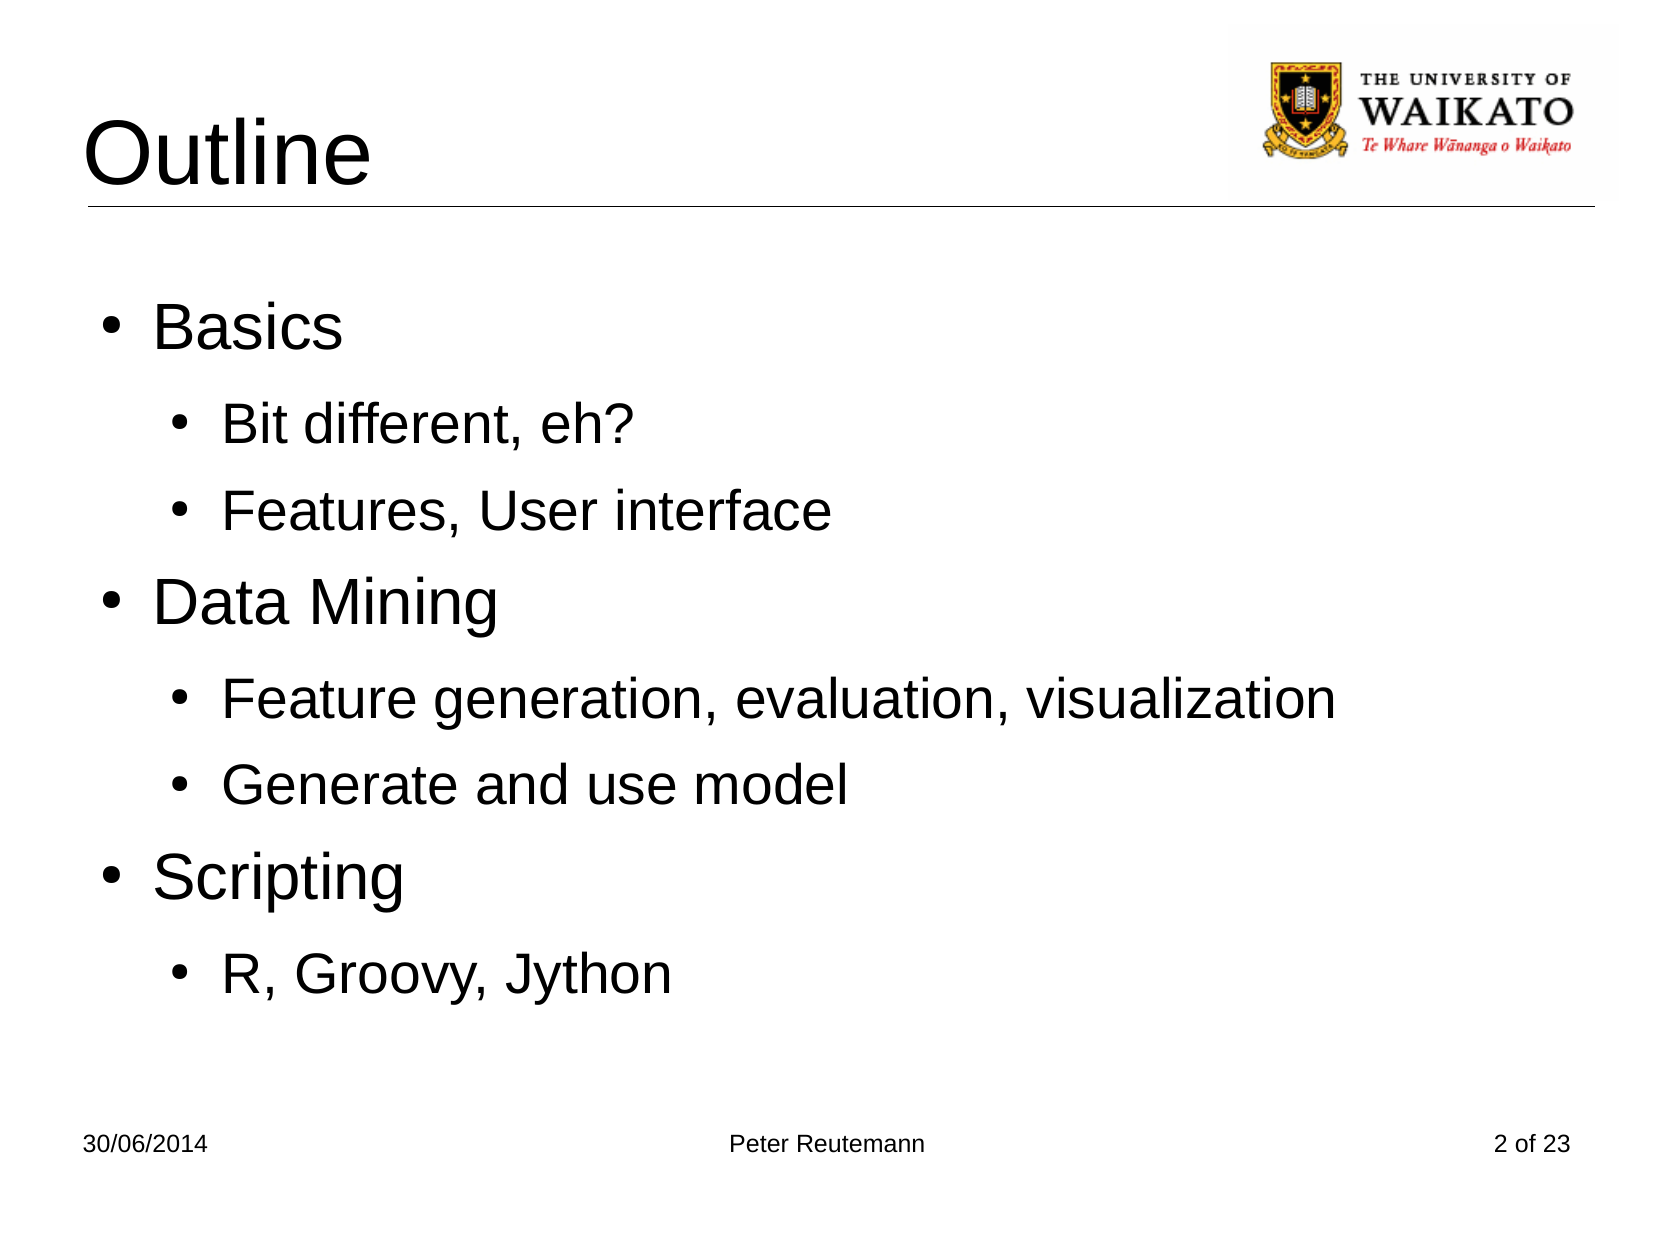

# Outline
Basics
Bit different, eh?
Features, User interface
Data Mining
Feature generation, evaluation, visualization
Generate and use model
Scripting
R, Groovy, Jython
30/06/2014
Peter Reutemann
2